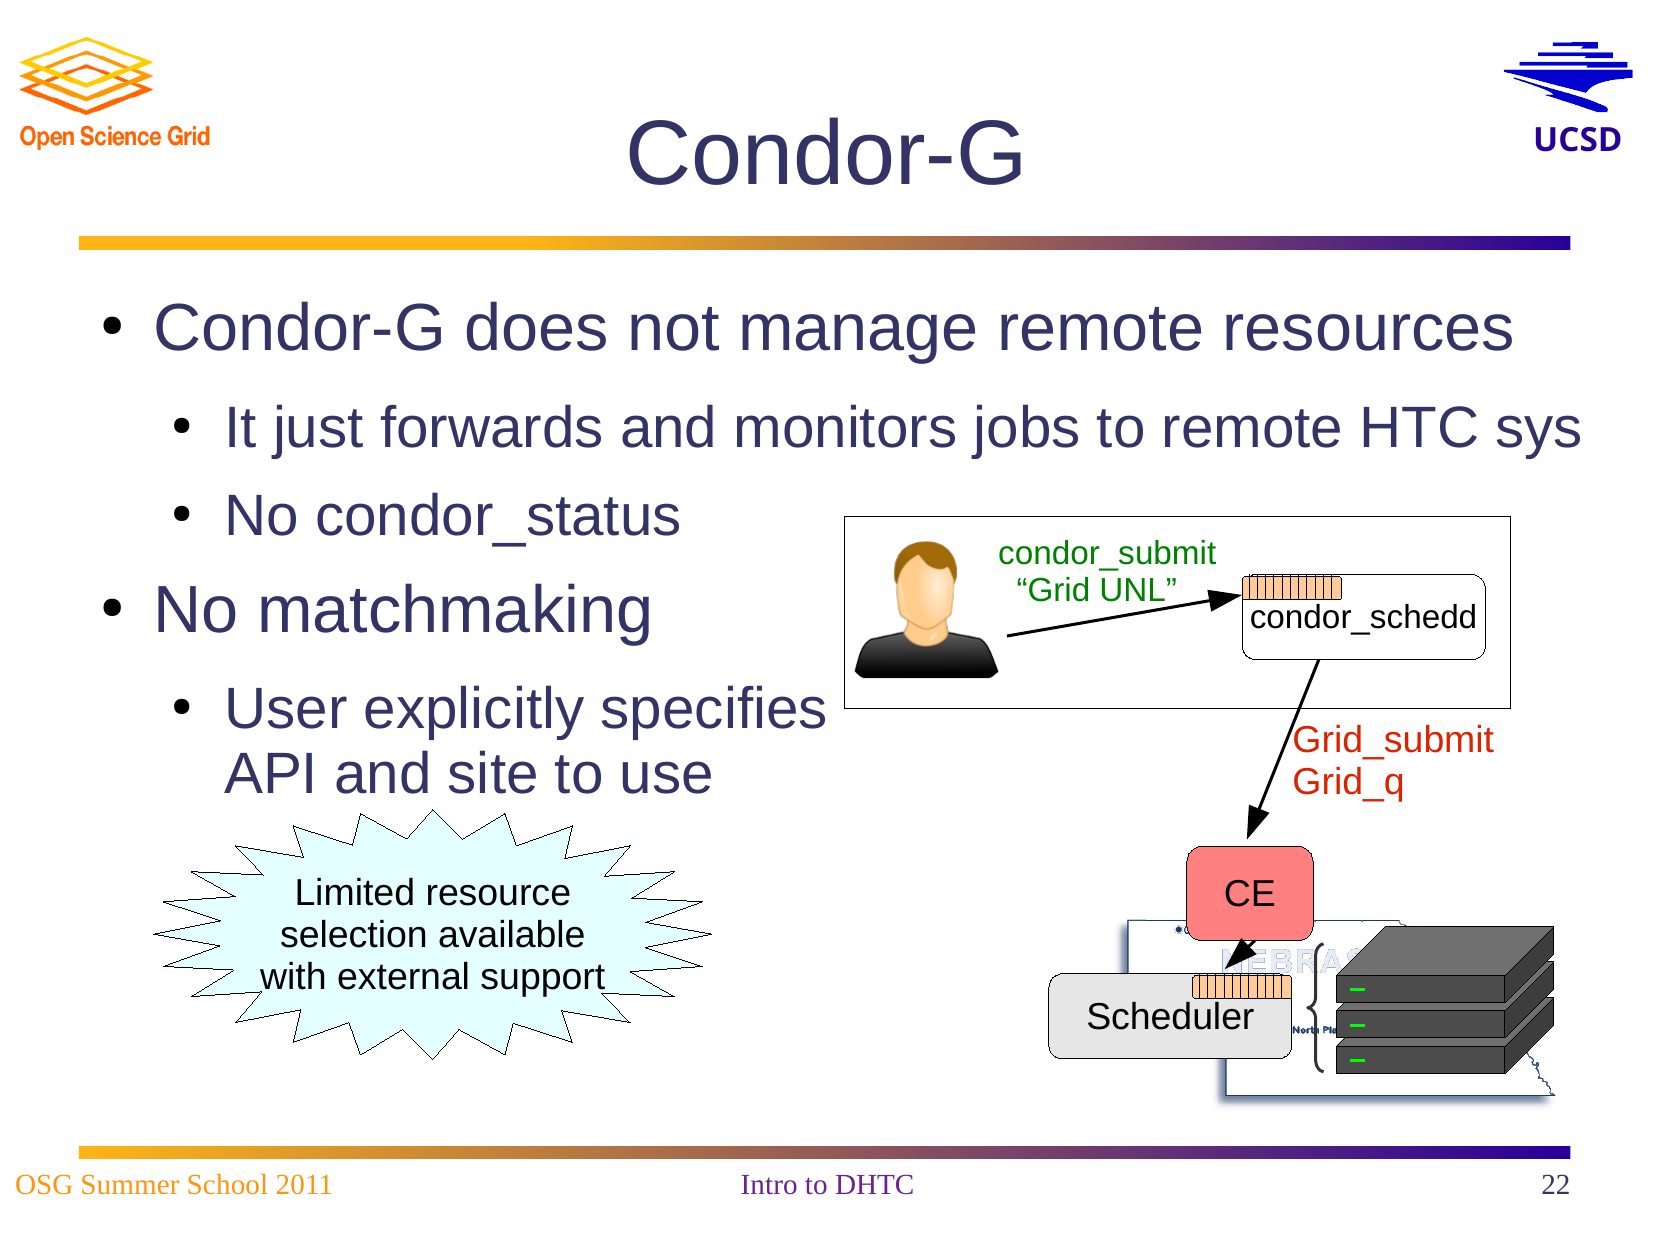

# Condor-G
Condor-G does not manage remote resources
It just forwards and monitors jobs to remote HTC sys
No condor_status
No matchmaking
User explicitly specifies
API and site to use
condor_submit
 “Grid UNL”
condor_schedd
Grid_submit
Grid_q
Limited resource
selection available
with external support
CE
Scheduler
OSG Summer School 2011
Intro to DHTC
22